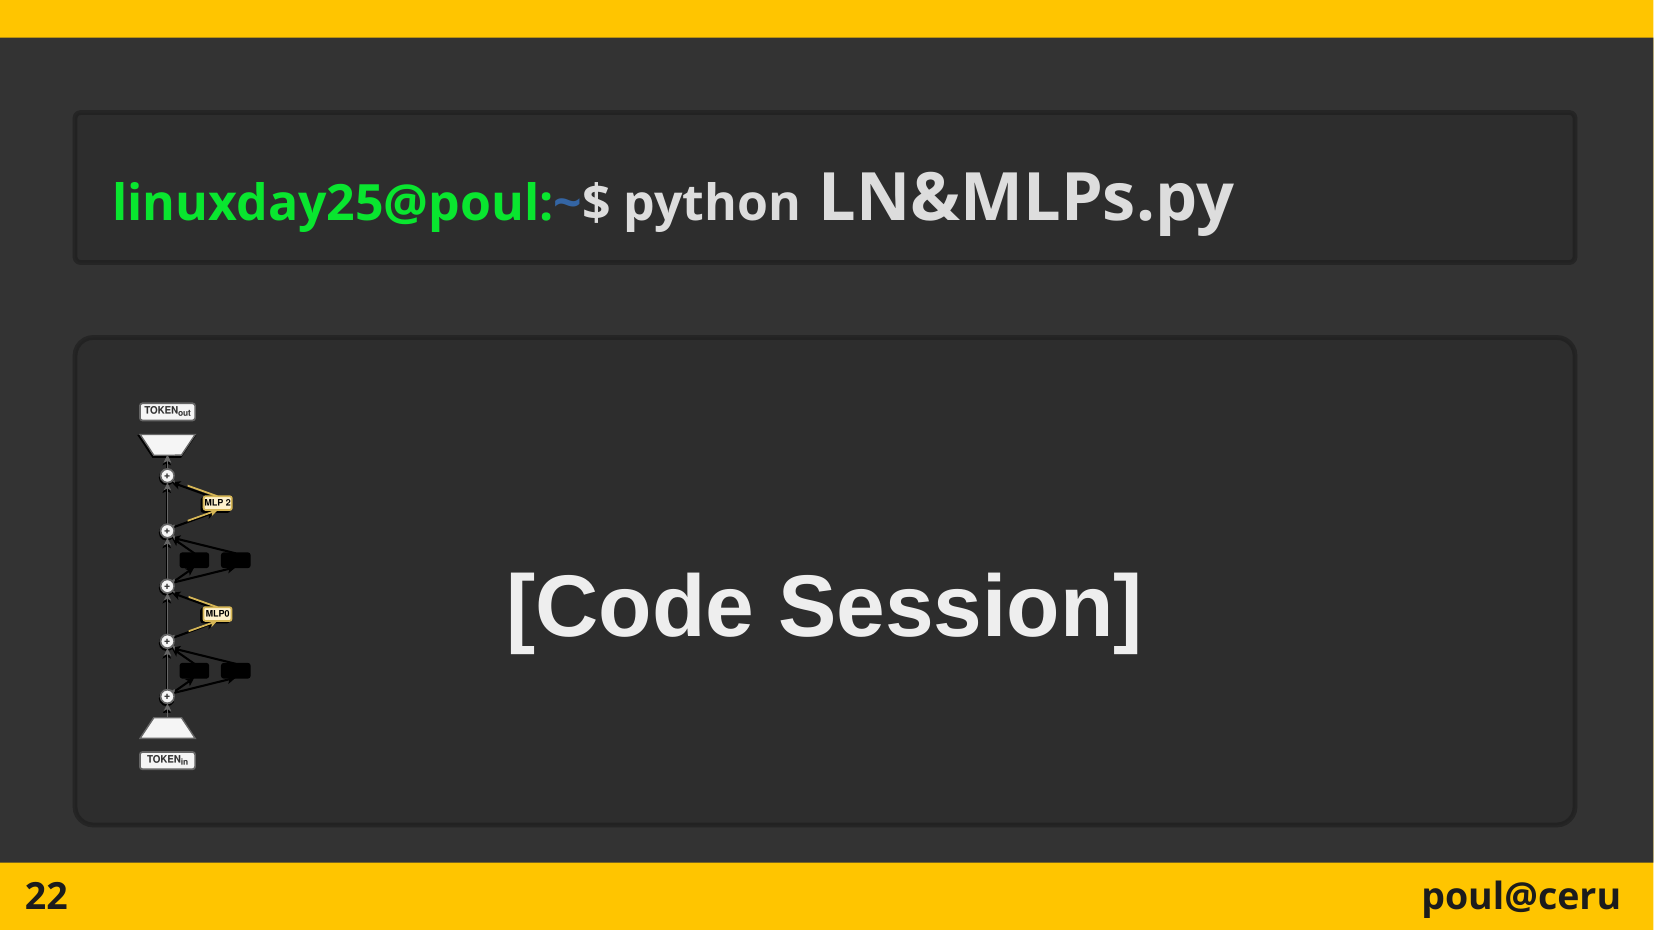

# linuxday25@poul:~$ python LN&MLPs.py
[Code Session]
poul@ceru